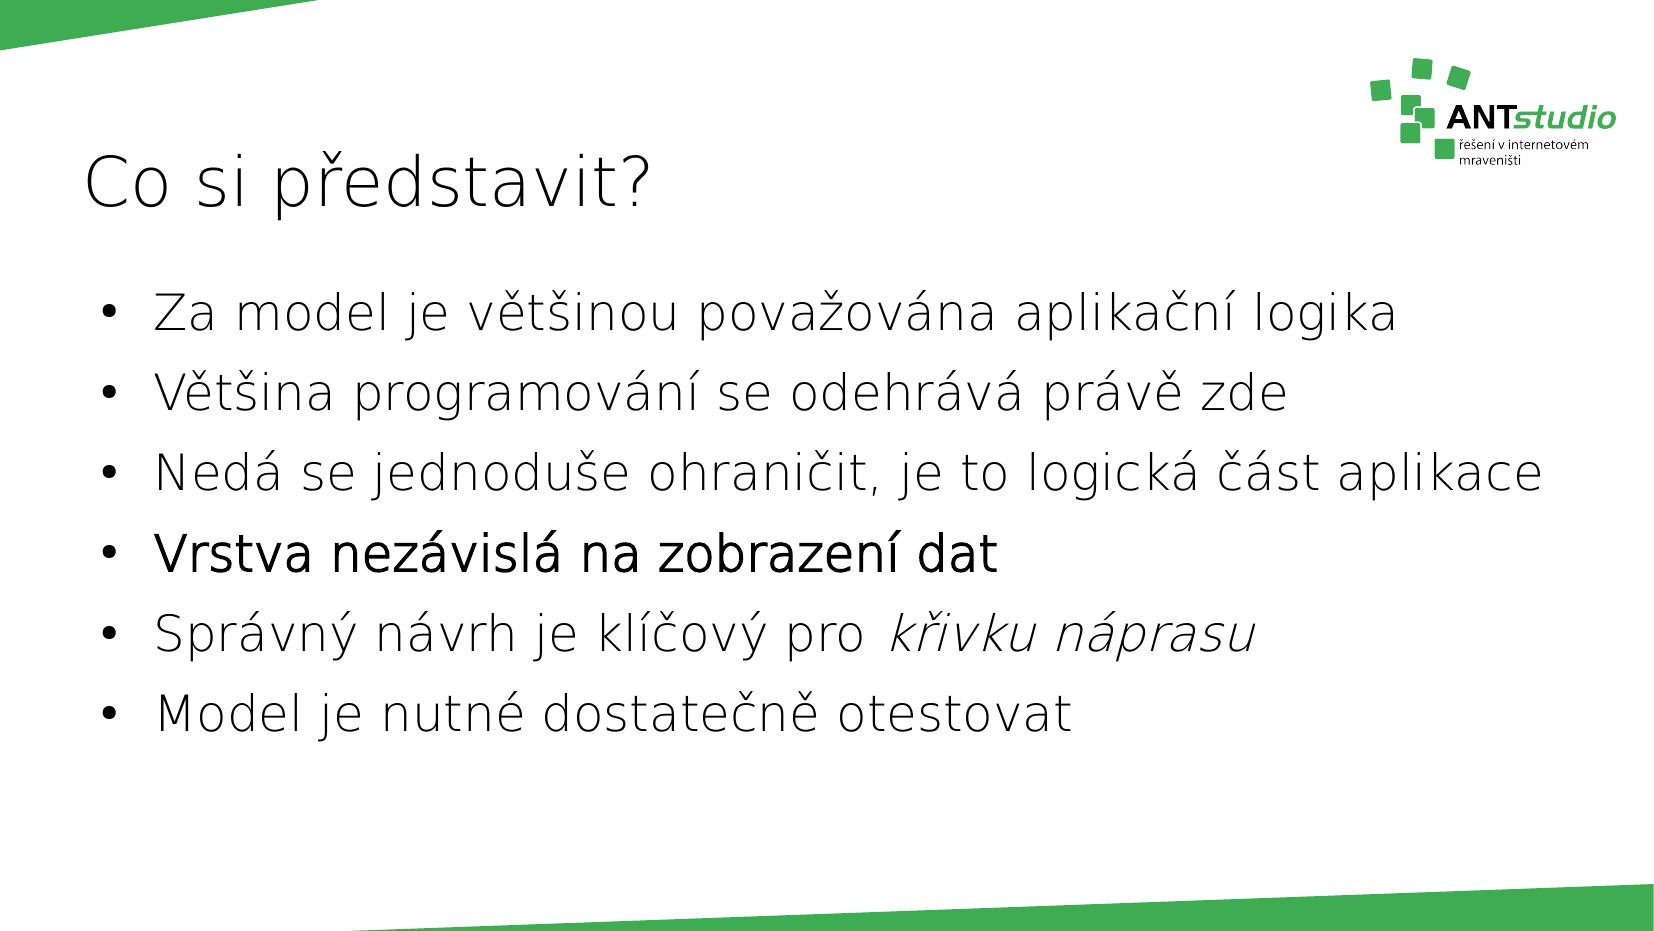

# Co si představit?
Za model je většinou považována aplikační logika
Většina programování se odehrává právě zde
Nedá se jednoduše ohraničit, je to logická část aplikace
Vrstva nezávislá na zobrazení dat
Správný návrh je klíčový pro křivku náprasu
Model je nutné dostatečně otestovat